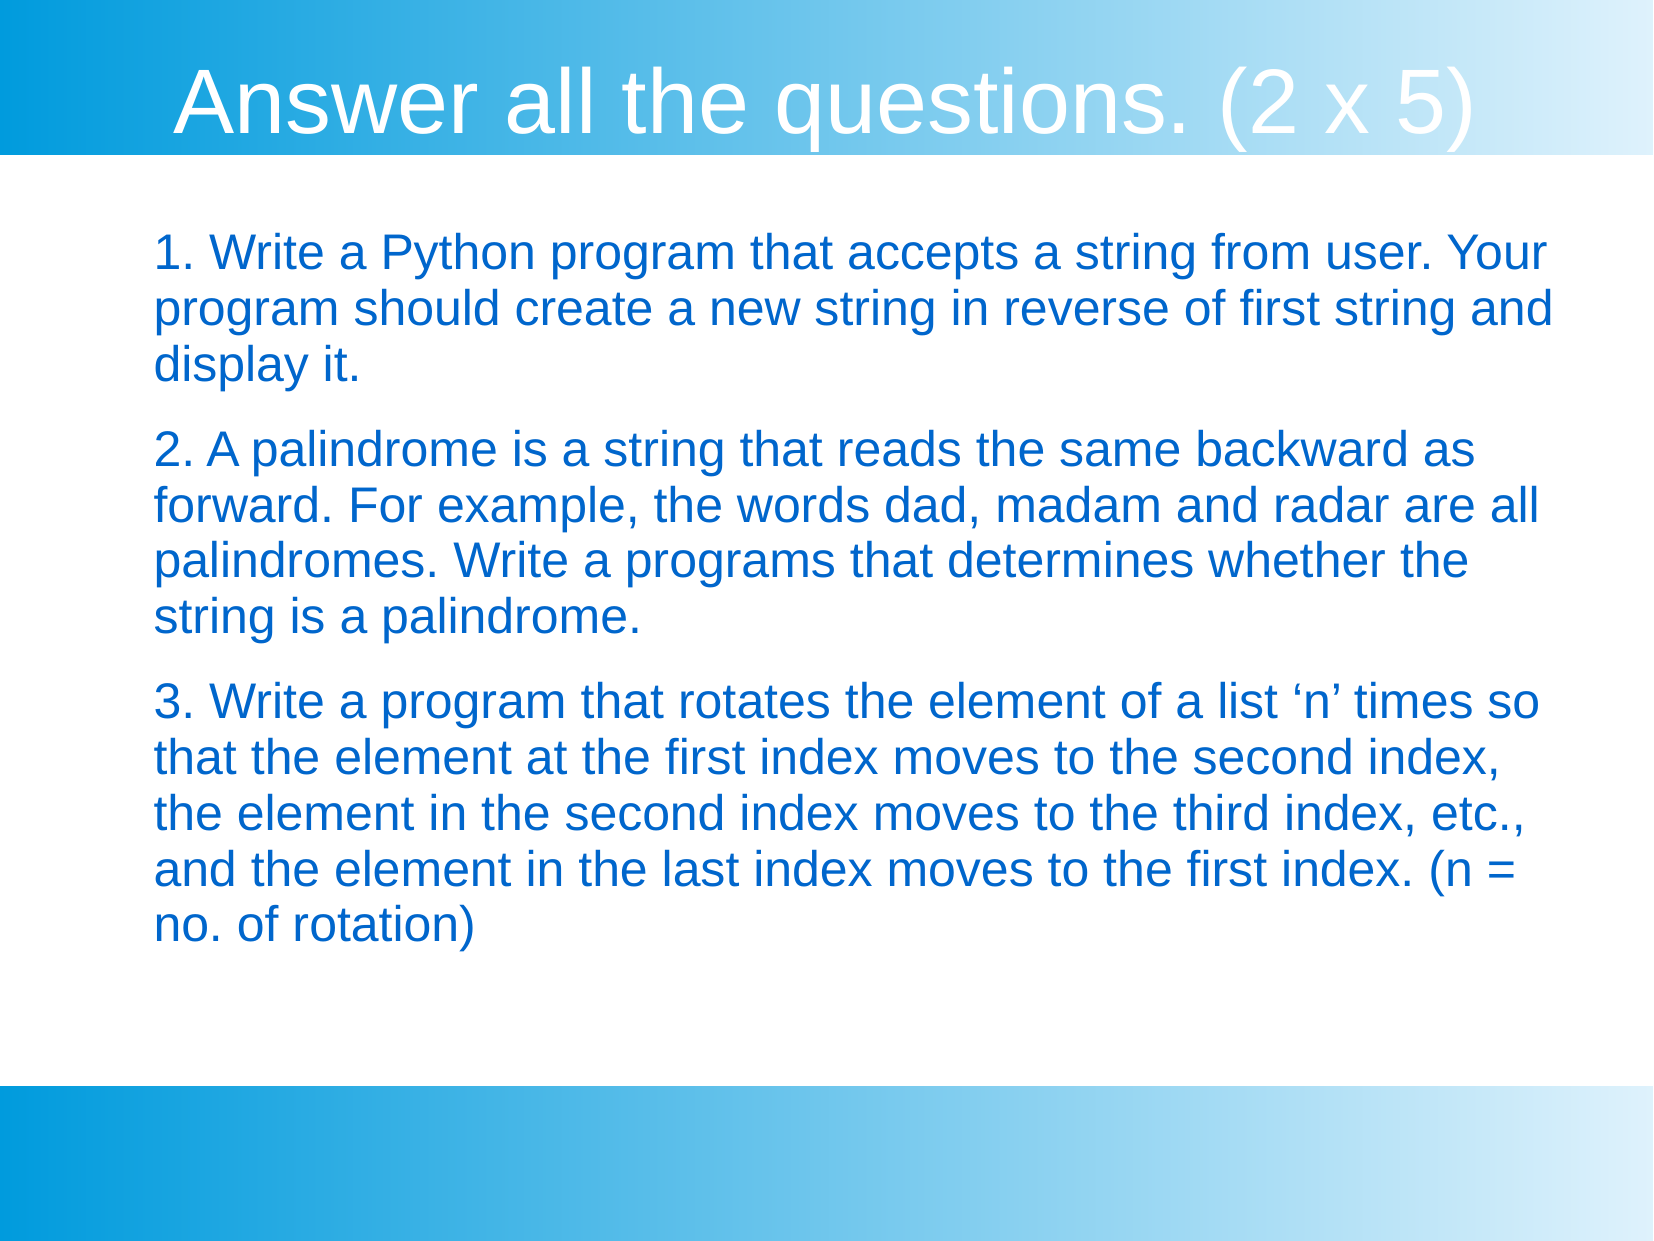

# Answer all the questions. (2 x 5)
1. Write a Python program that accepts a string from user. Your program should create a new string in reverse of first string and display it.
2. A palindrome is a string that reads the same backward as forward. For example, the words dad, madam and radar are all palindromes. Write a programs that determines whether the string is a palindrome.
3. Write a program that rotates the element of a list ‘n’ times so that the element at the first index moves to the second index, the element in the second index moves to the third index, etc., and the element in the last index moves to the first index. (n = no. of rotation)